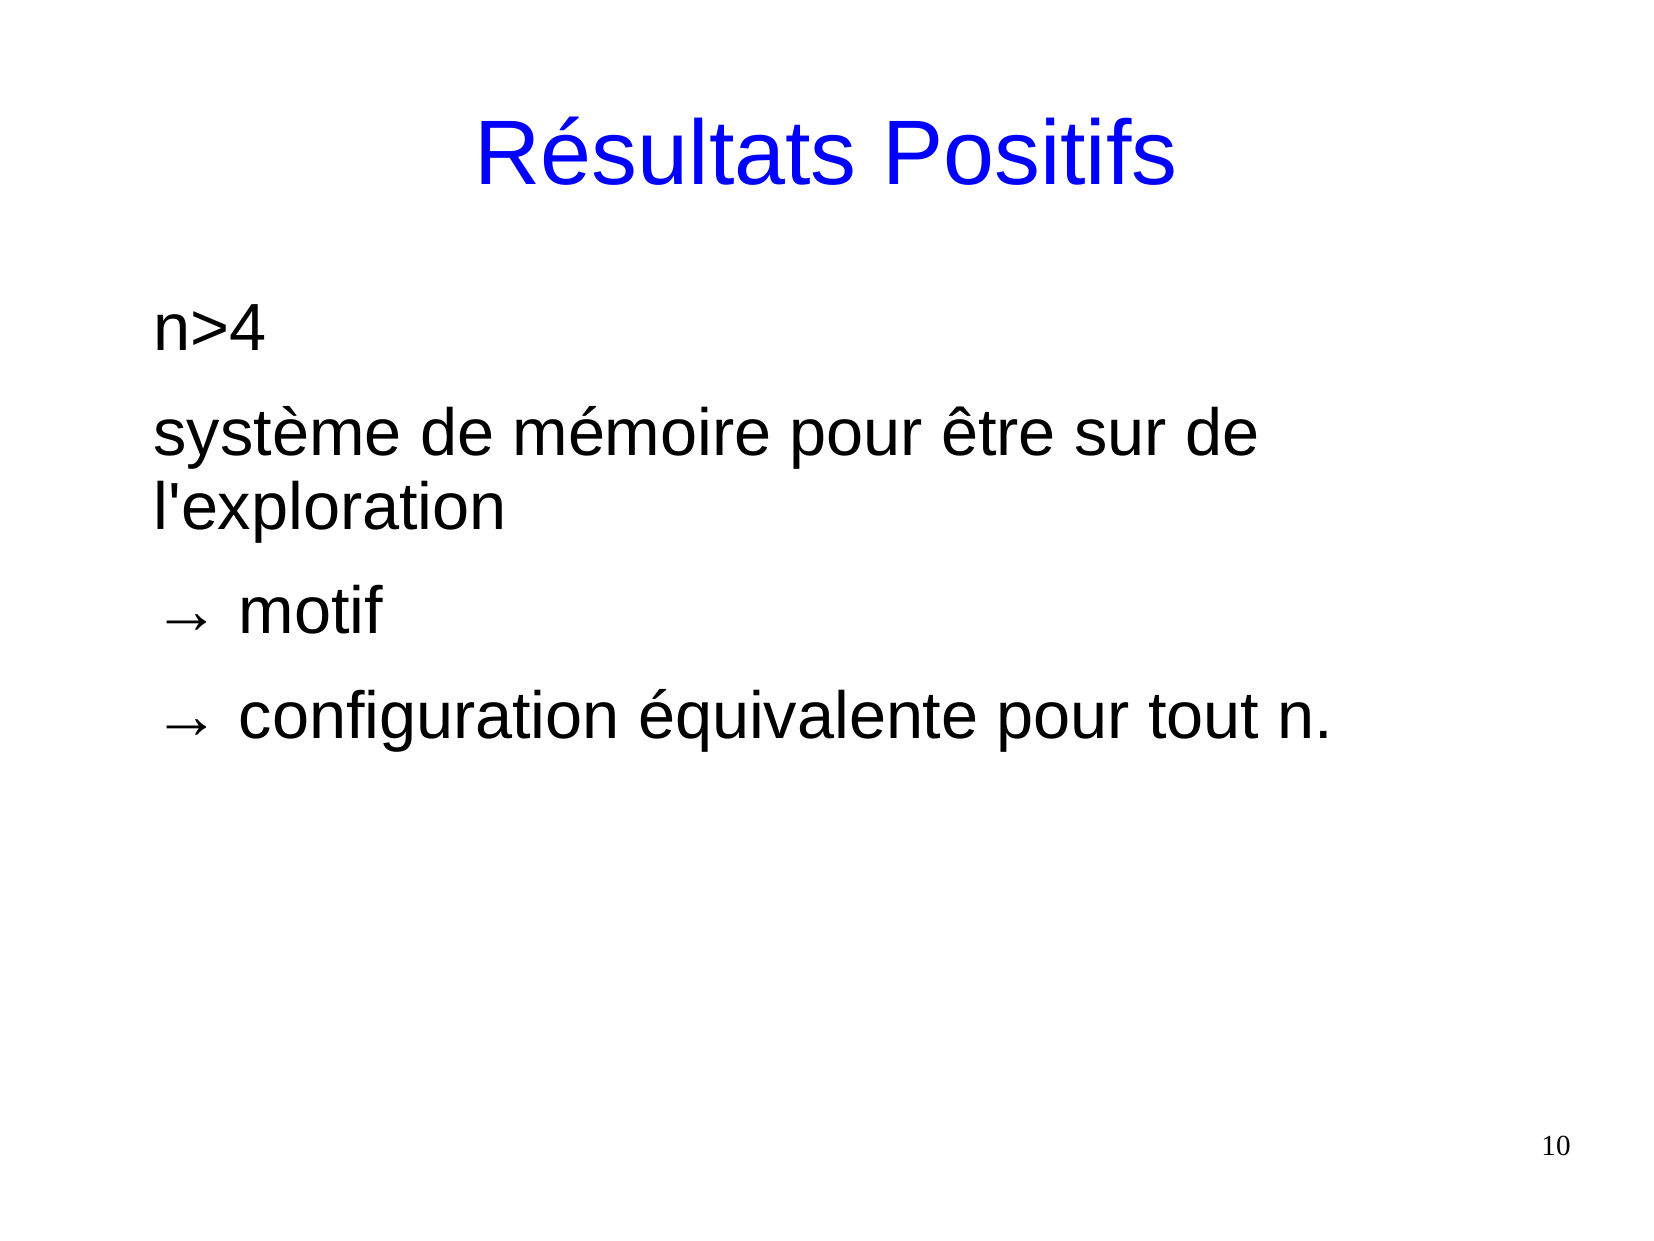

# Résultats Positifs
n>4
système de mémoire pour être sur de l'exploration
→ motif
→ configuration équivalente pour tout n.
10